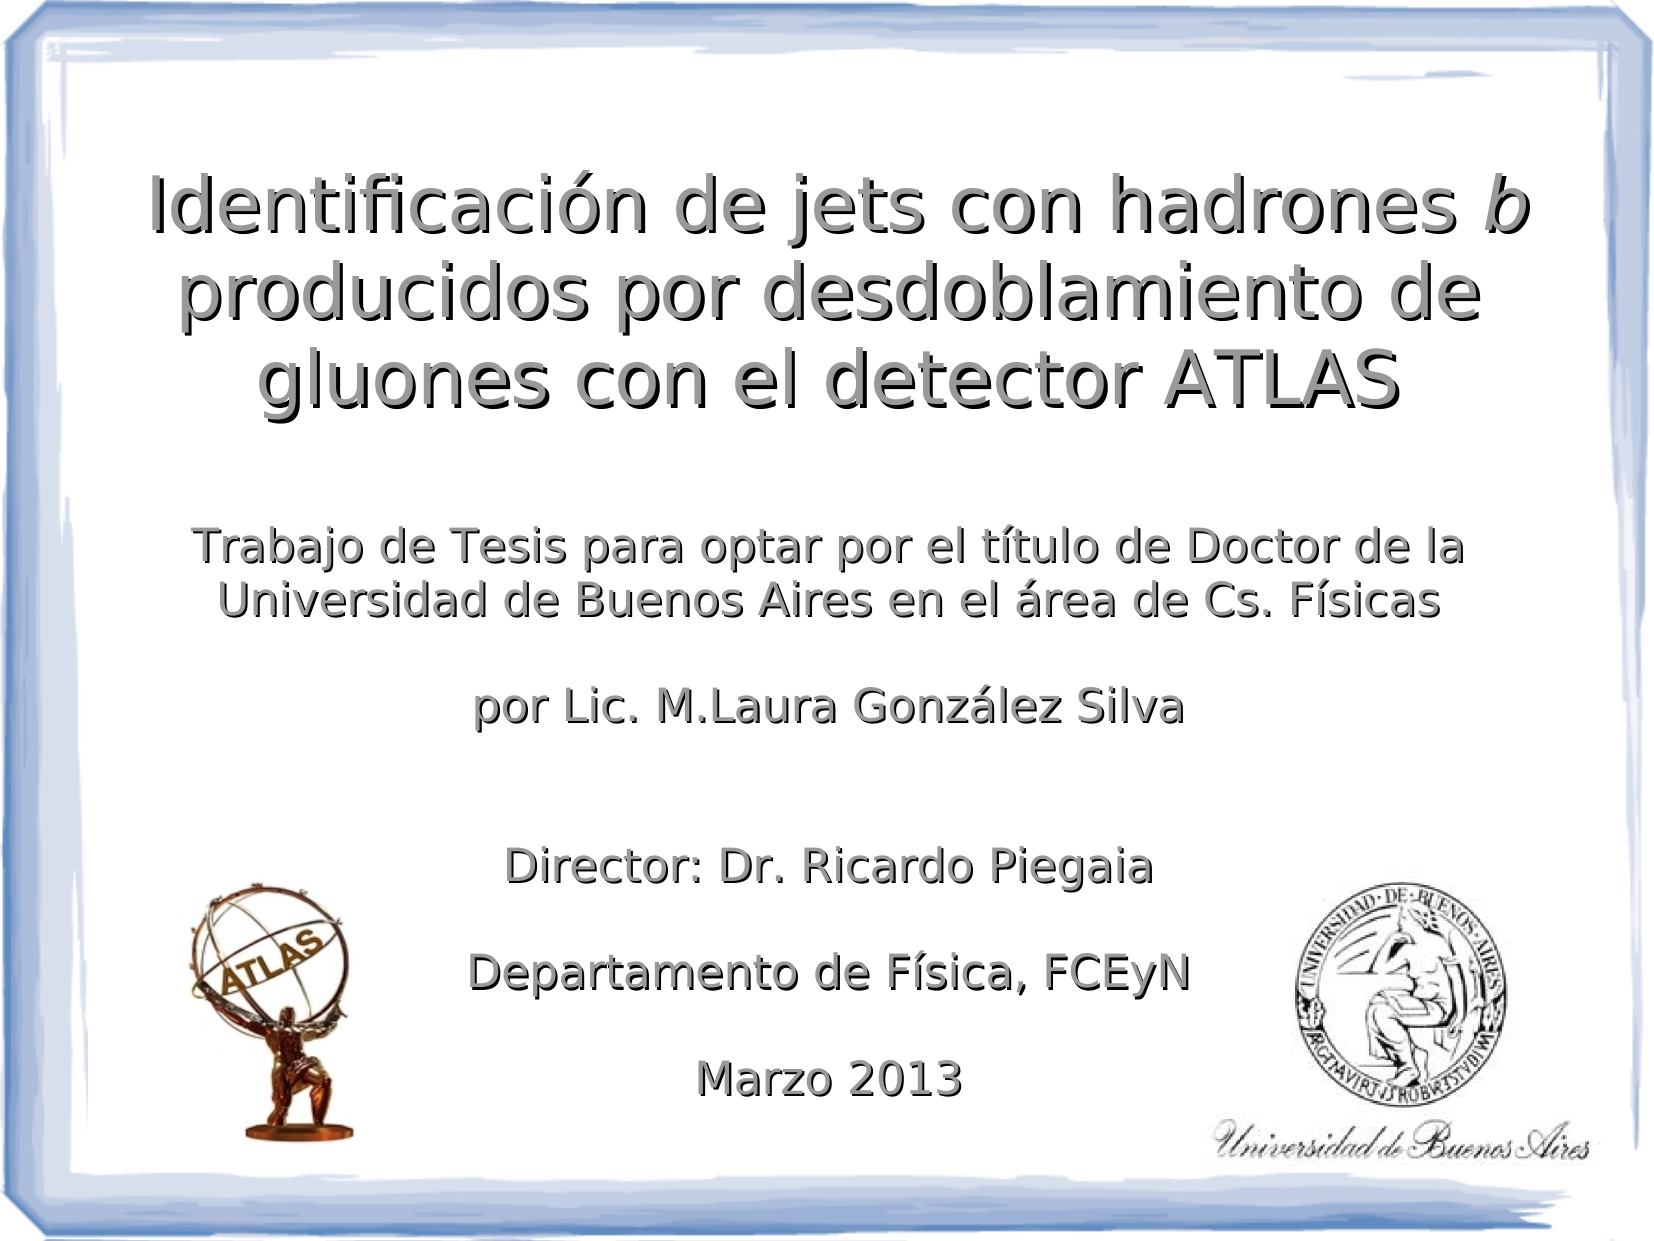

# Identificación de jets con hadrones b producidos por desdoblamiento de gluones con el detector ATLAS Trabajo de Tesis para optar por el título de Doctor de la Universidad de Buenos Aires en el área de Cs. Físicas por Lic. M.Laura González Silva Director: Dr. Ricardo Piegaia Departamento de Física, FCEyN Marzo 2013